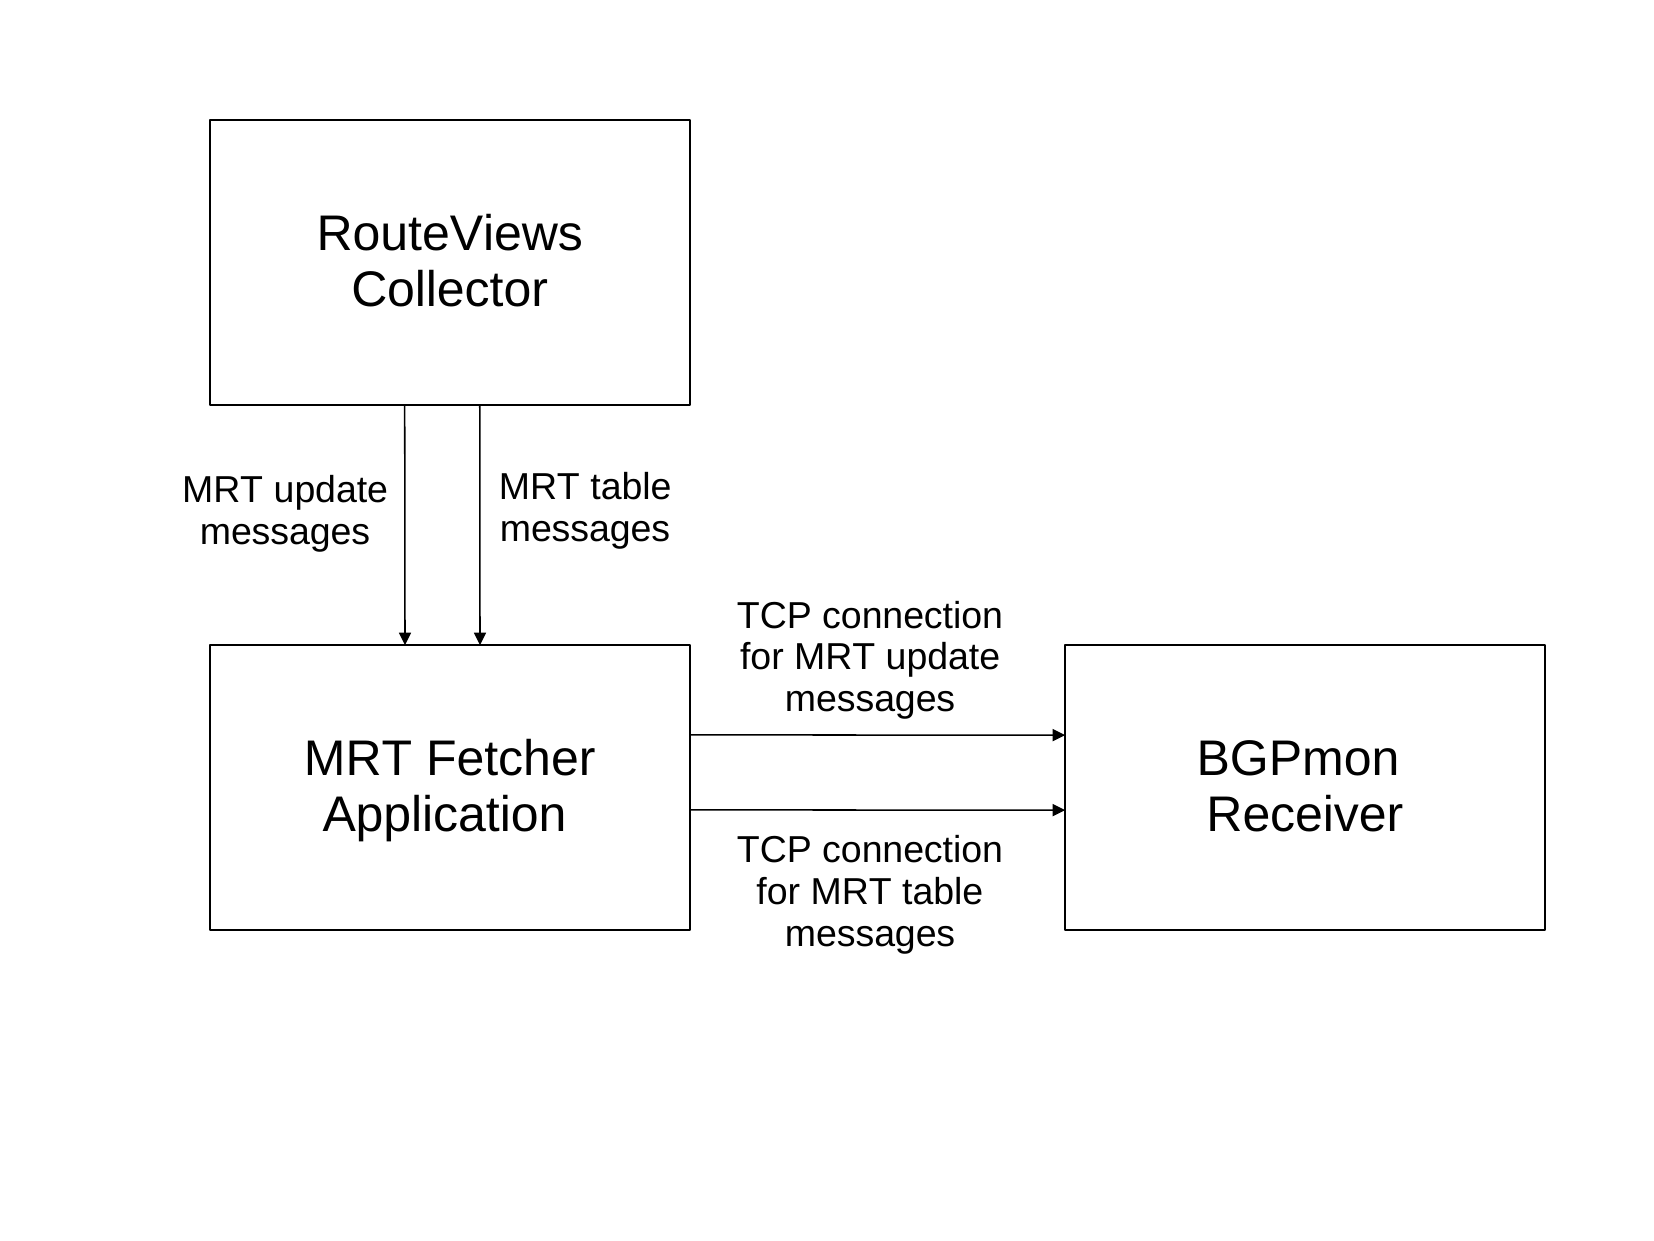

RouteViews Collector
MRT table messages
MRT update messages
TCP connection for MRT update messages
MRT Fetcher Application
BGPmon
Receiver
TCP connection for MRT table messages